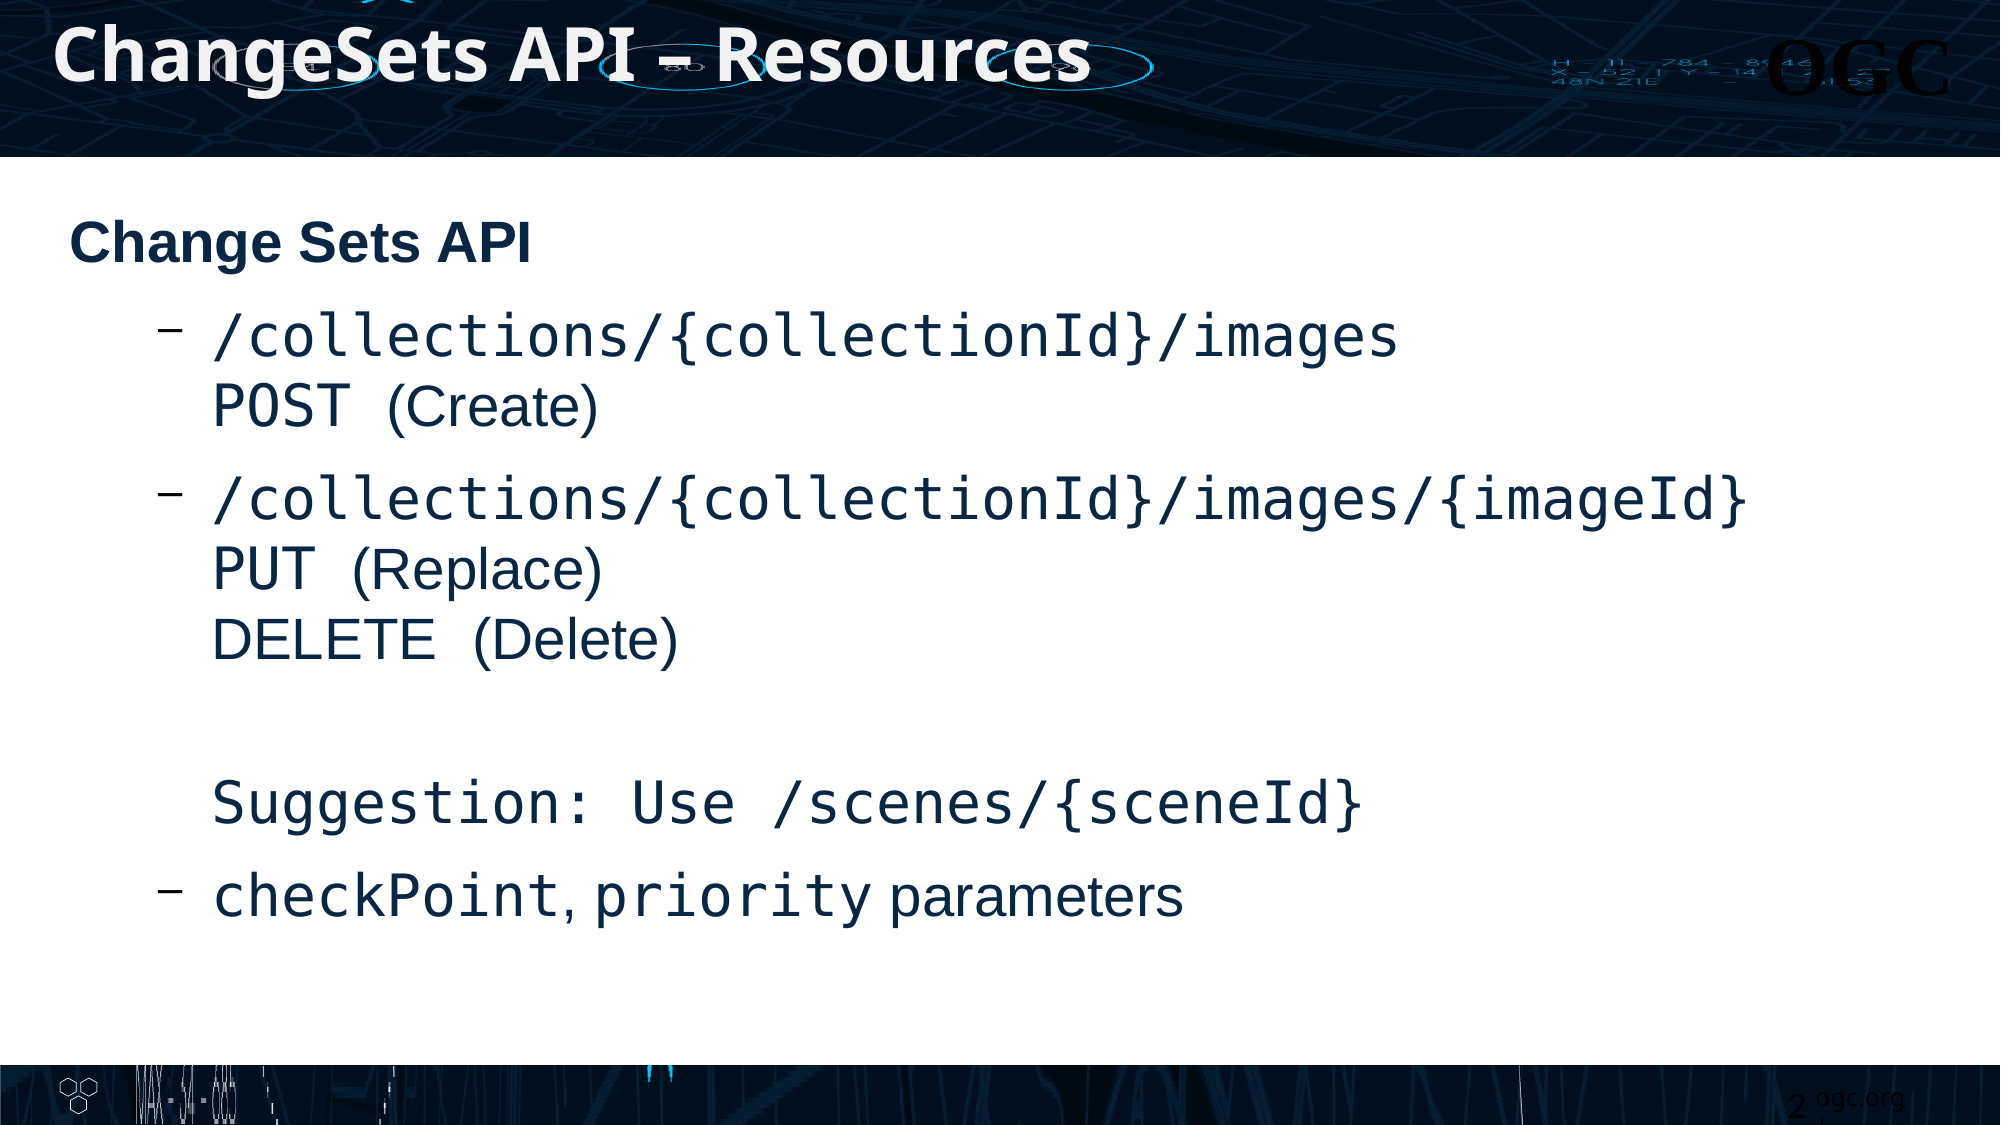

ChangeSets API – Resources
# Change Sets API
/collections/{collectionId}/images
POST (Create)
/collections/{collectionId}/images/{imageId}
PUT (Replace)
DELETE (Delete)
Suggestion: Use /scenes/{sceneId}
checkPoint, priority parameters